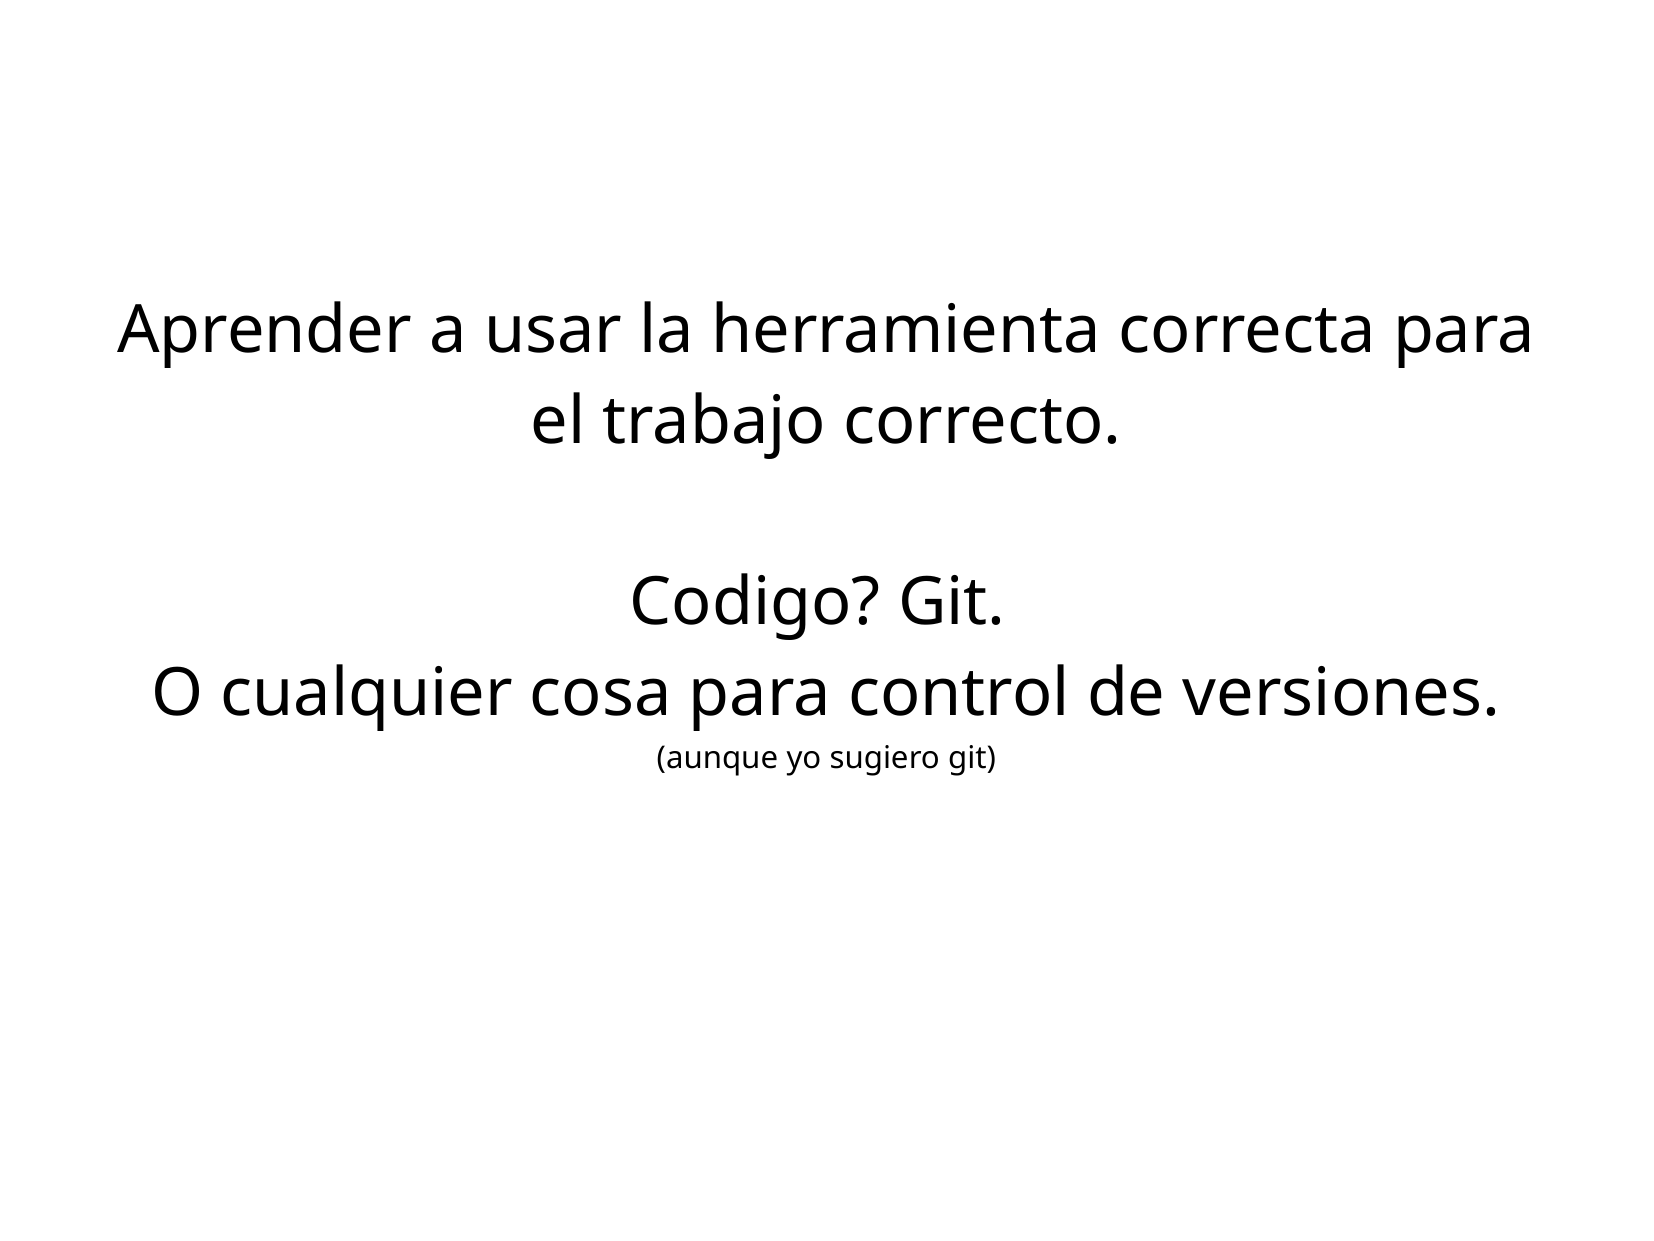

# Aprender a usar la herramienta correcta para el trabajo correcto.
Codigo? Git.
O cualquier cosa para control de versiones.
(aunque yo sugiero git)